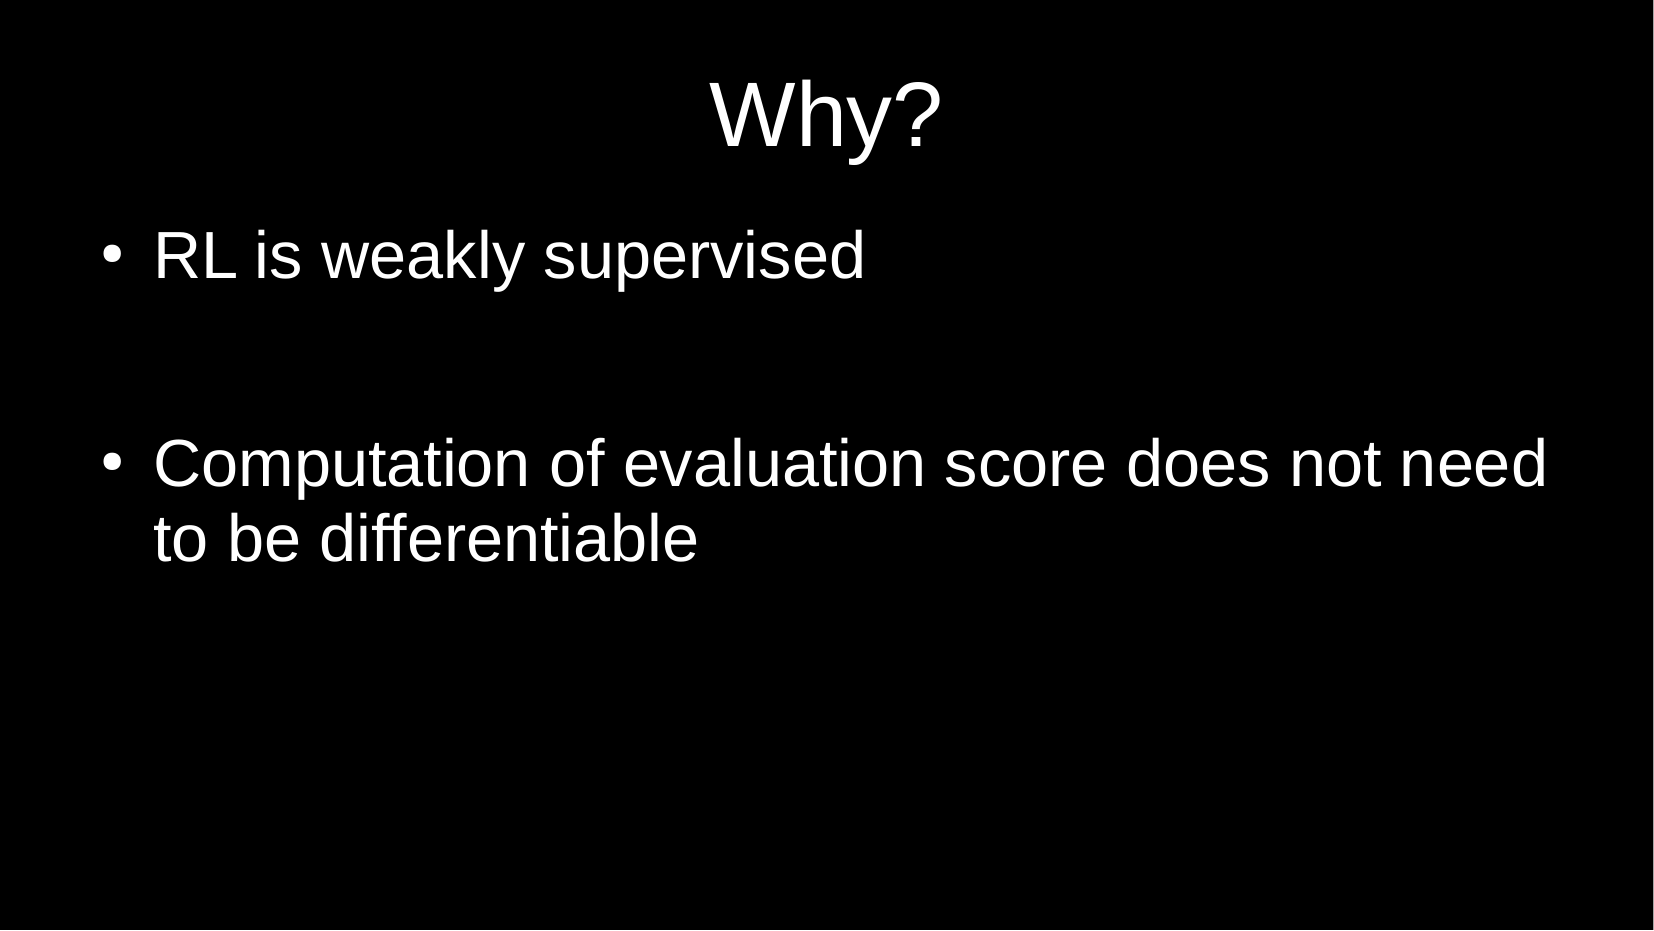

# Why?
RL is weakly supervised
Computation of evaluation score does not need to be differentiable